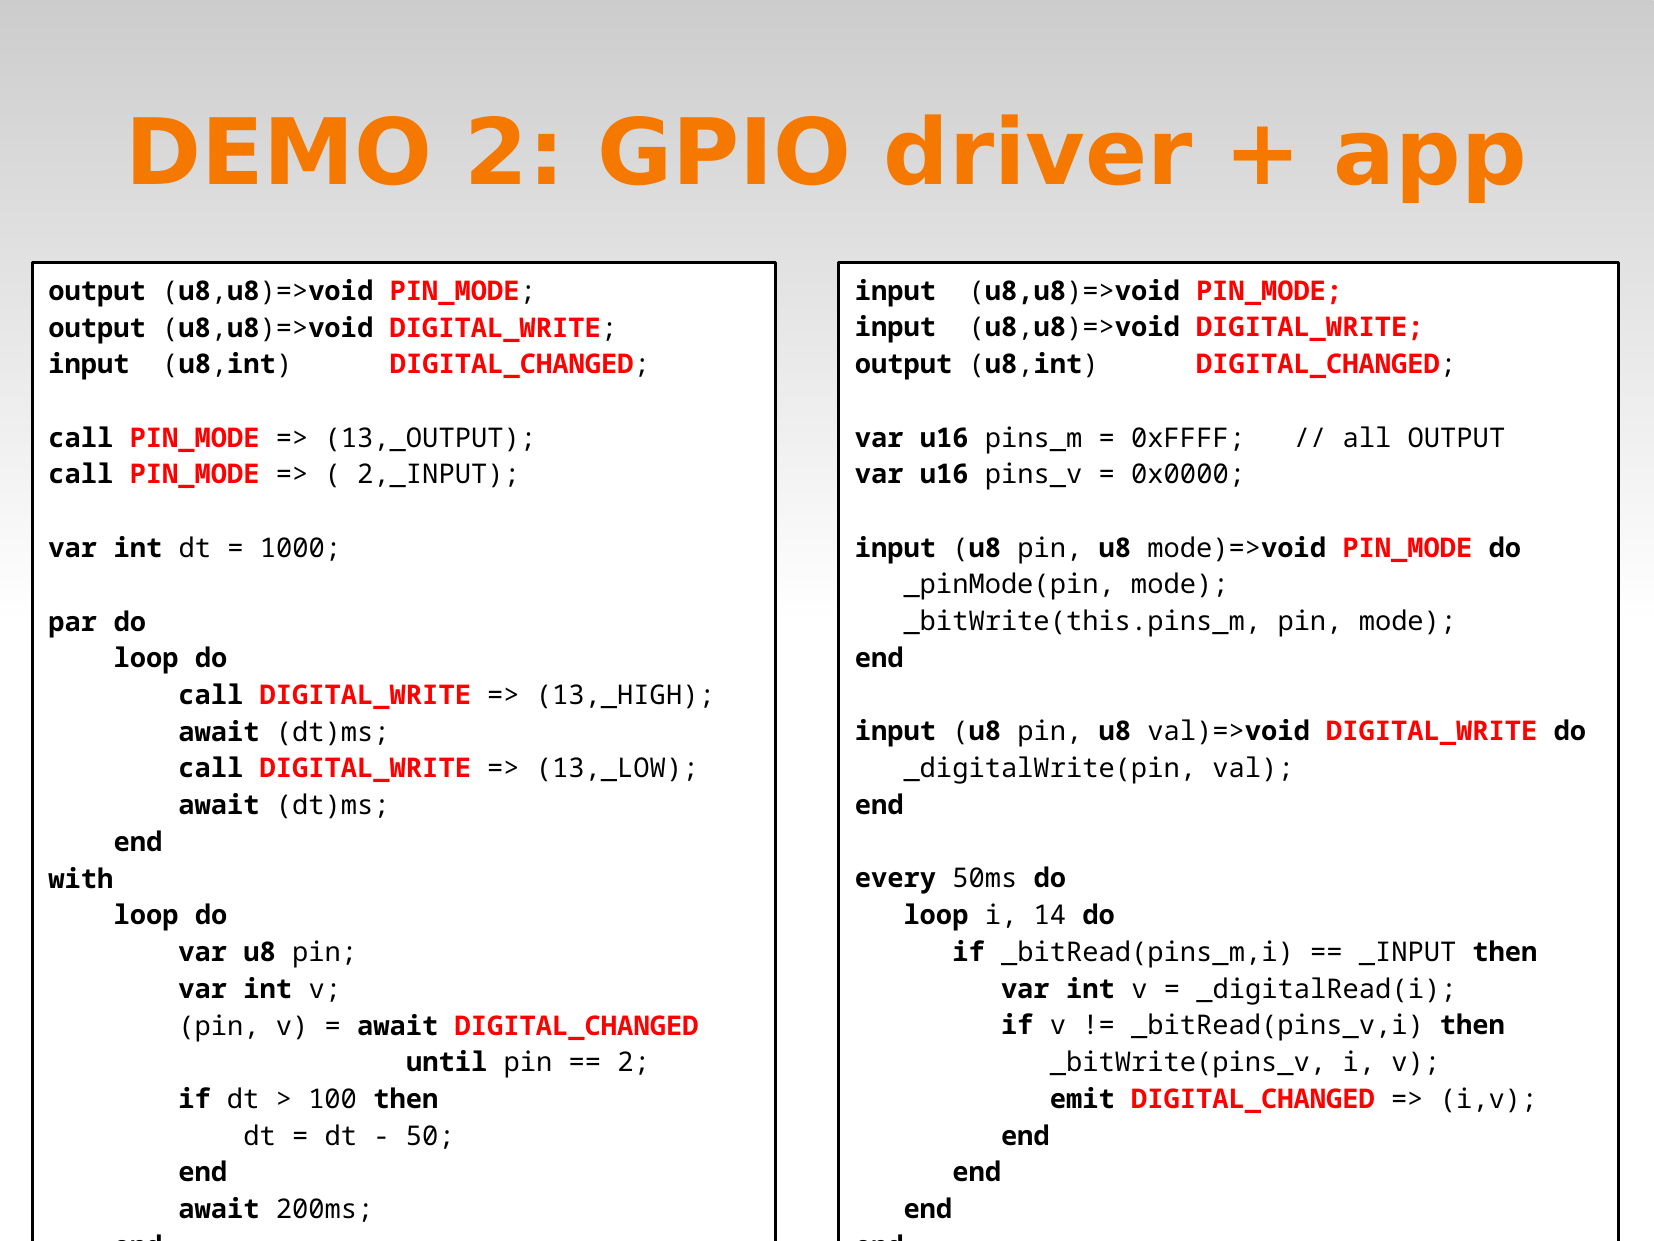

# DEMO 2: GPIO driver + app
input (u8,u8)=>void PIN_MODE;
input (u8,u8)=>void DIGITAL_WRITE;
output (u8,int) DIGITAL_CHANGED;
var u16 pins_m = 0xFFFF; // all OUTPUT
var u16 pins_v = 0x0000;
input (u8 pin, u8 mode)=>void PIN_MODE do
 _pinMode(pin, mode);
 _bitWrite(this.pins_m, pin, mode);
end
input (u8 pin, u8 val)=>void DIGITAL_WRITE do
 _digitalWrite(pin, val);
end
every 50ms do
 loop i, 14 do
 if _bitRead(pins_m,i) == _INPUT then
 var int v = _digitalRead(i);
 if v != _bitRead(pins_v,i) then
 _bitWrite(pins_v, i, v);
 emit DIGITAL_CHANGED => (i,v);
 end
 end
 end
end
output (u8,u8)=>void PIN_MODE;
output (u8,u8)=>void DIGITAL_WRITE;
input (u8,int) DIGITAL_CHANGED;
call PIN_MODE => (13,_OUTPUT);
call PIN_MODE => ( 2,_INPUT);
var int dt = 1000;
par do
 loop do
 call DIGITAL_WRITE => (13,_HIGH);
 await (dt)ms;
 call DIGITAL_WRITE => (13,_LOW);
 await (dt)ms;
 end
with
 loop do
 var u8 pin;
 var int v;
 (pin, v) = await DIGITAL_CHANGED
 until pin == 2;
 if dt > 100 then
 dt = dt - 50;
 end
 await 200ms;
 end
end